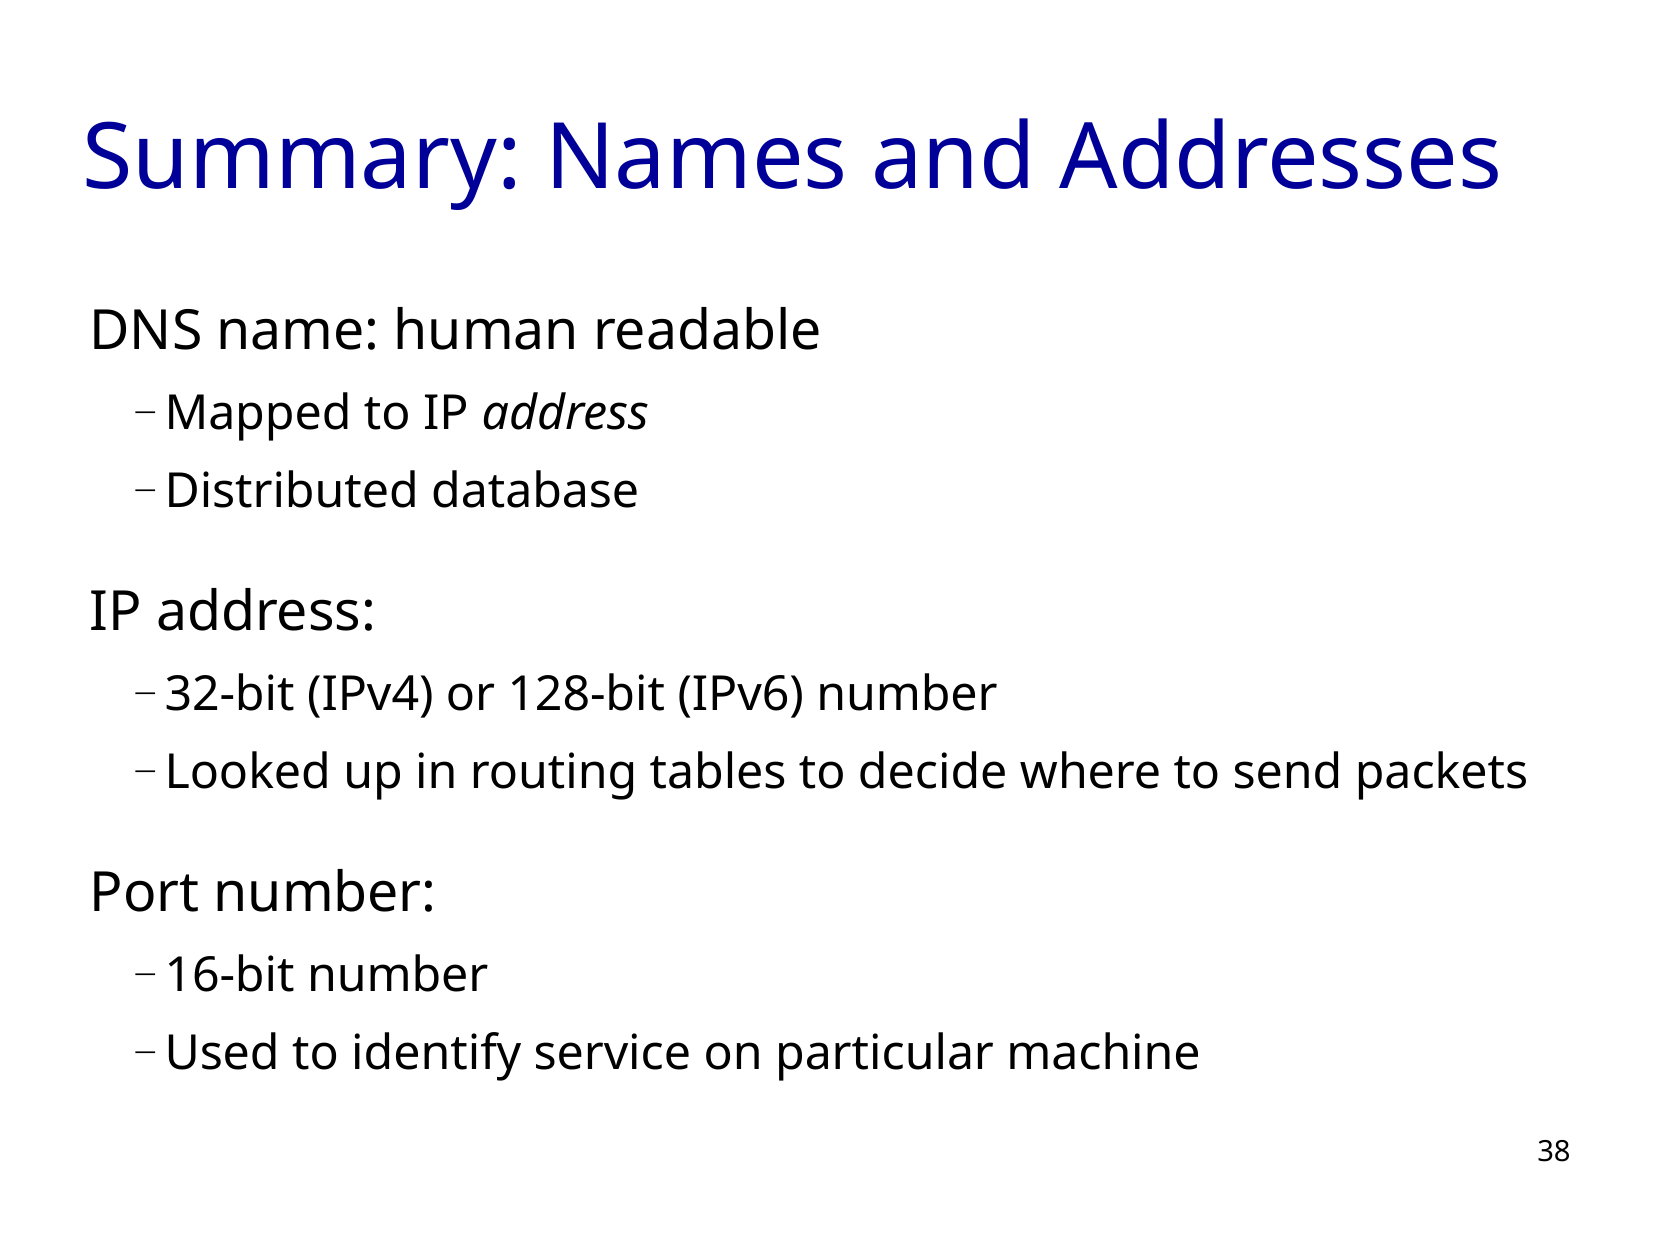

# Summary: Names and Addresses
DNS name: human readable
Mapped to IP address
Distributed database
IP address:
32-bit (IPv4) or 128-bit (IPv6) number
Looked up in routing tables to decide where to send packets
Port number:
16-bit number
Used to identify service on particular machine
38